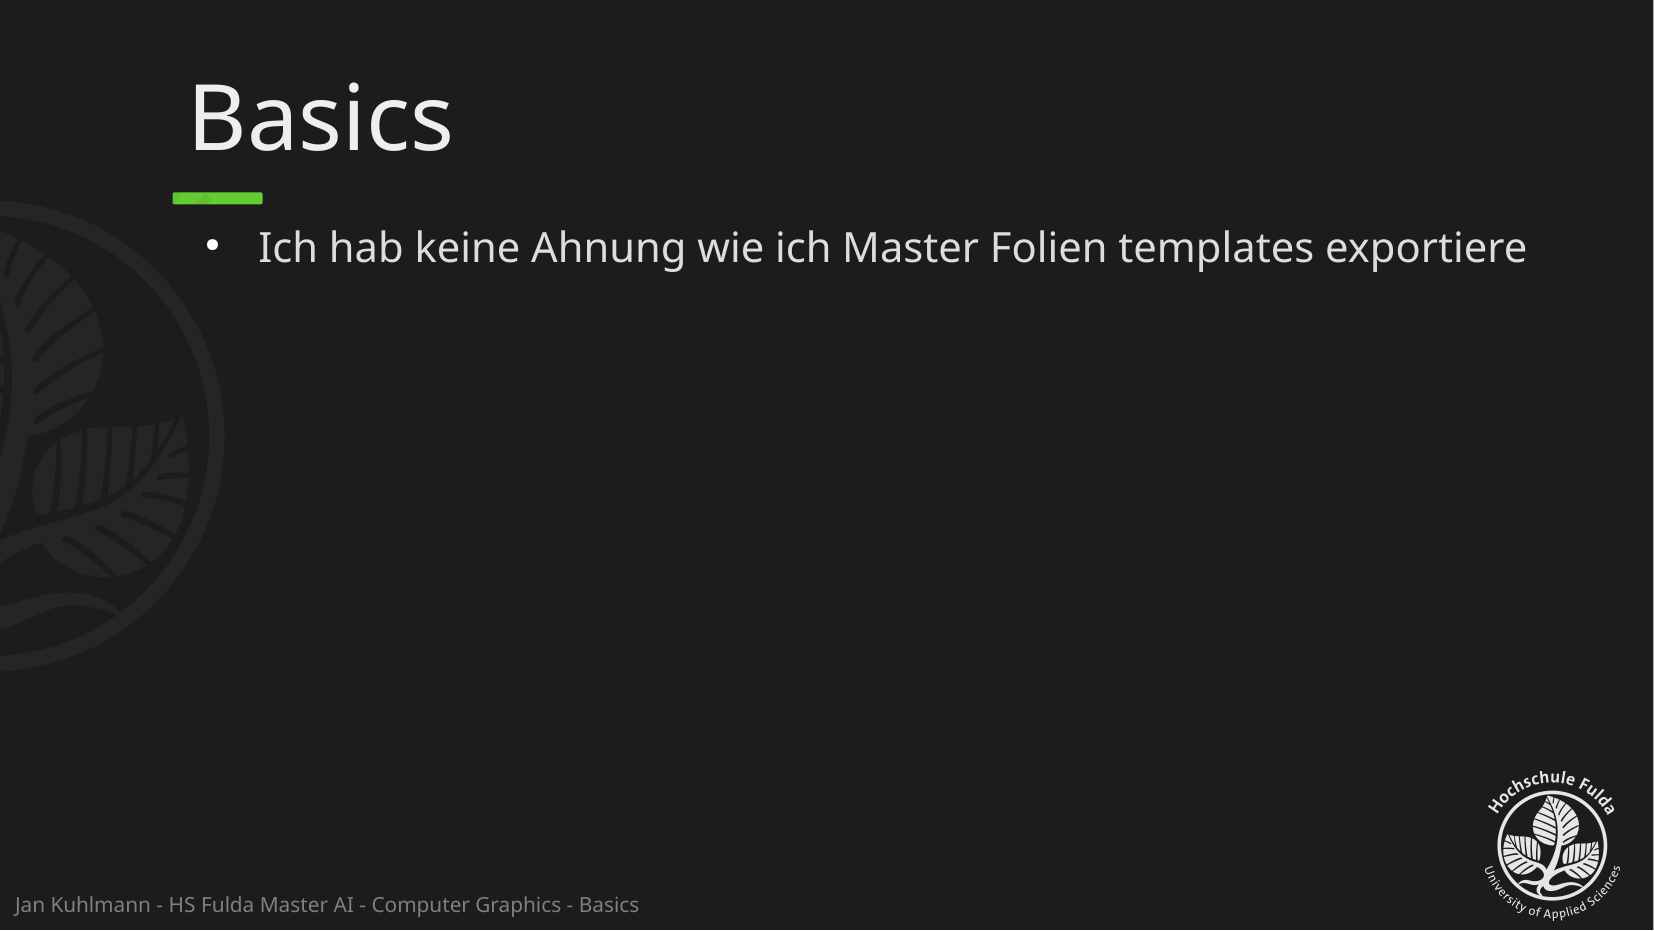

# Basics
Ich hab keine Ahnung wie ich Master Folien templates exportiere
Jan Kuhlmann - HS Fulda Master AI - Computer Graphics - Basics